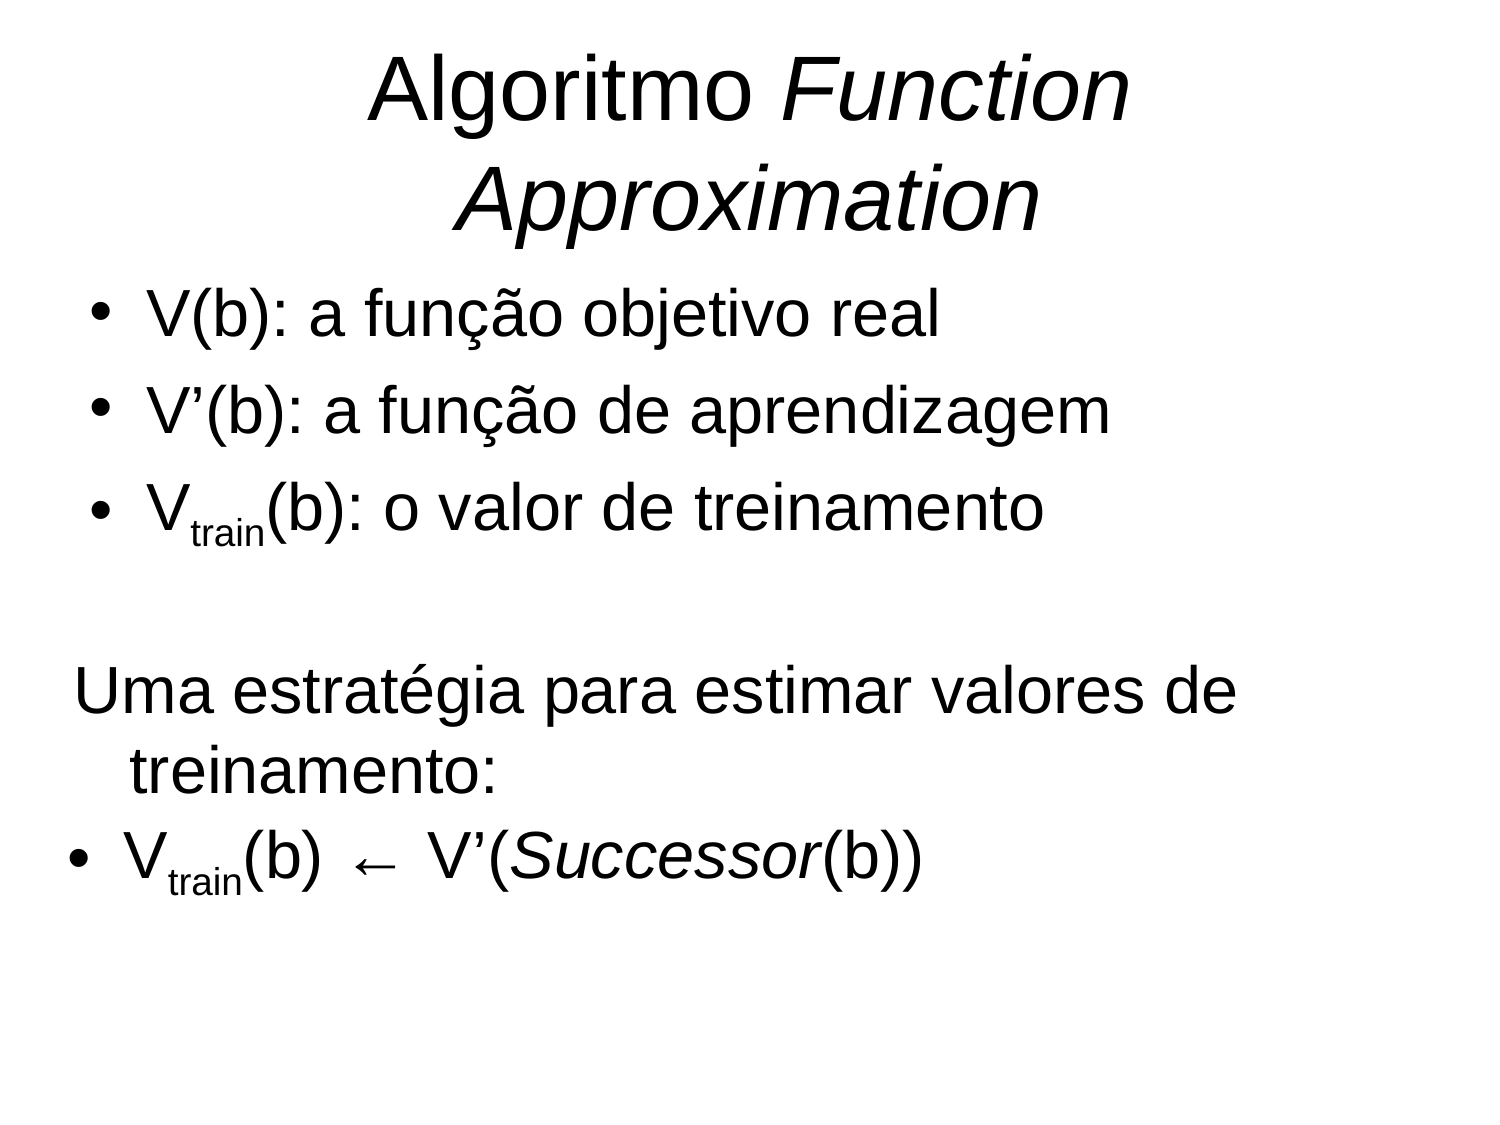

# Algoritmo Function Approximation
V(b): a função objetivo real
V’(b): a função de aprendizagem
Vtrain(b): o valor de treinamento
Uma estratégia para estimar valores de treinamento:
Vtrain(b) ← V’(Successor(b))